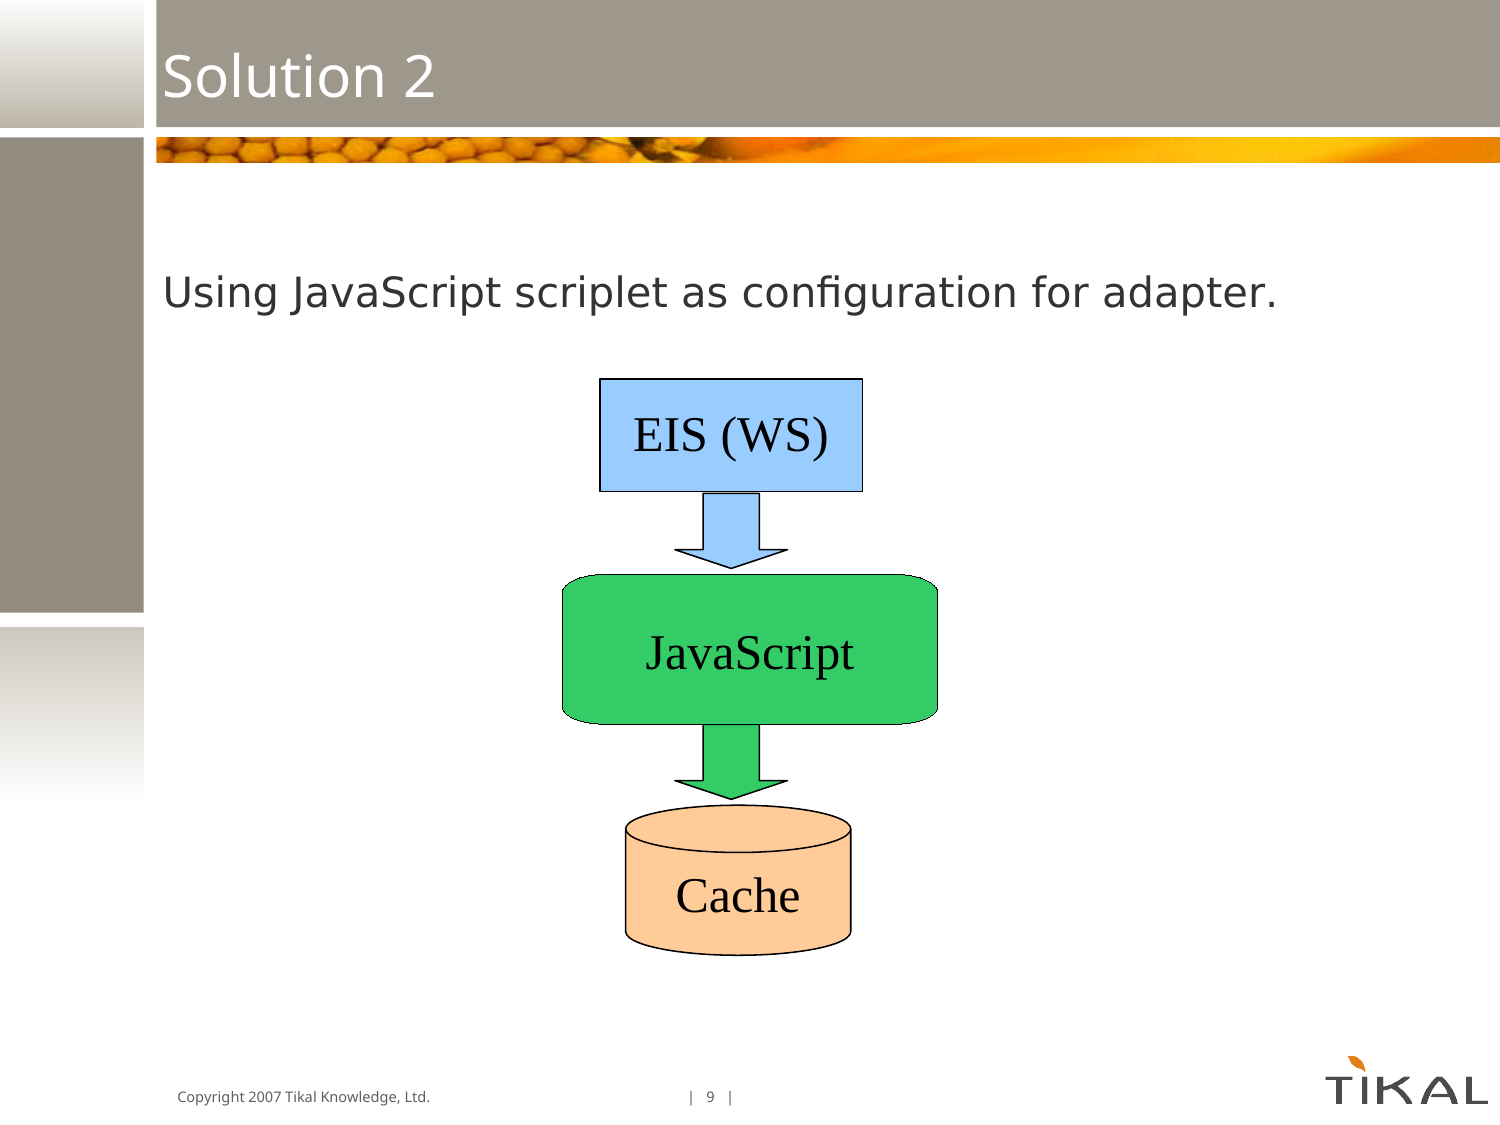

# Solution 2
Using JavaScript scriplet as configuration for adapter.
EIS (WS)‏
JavaScript
Cache